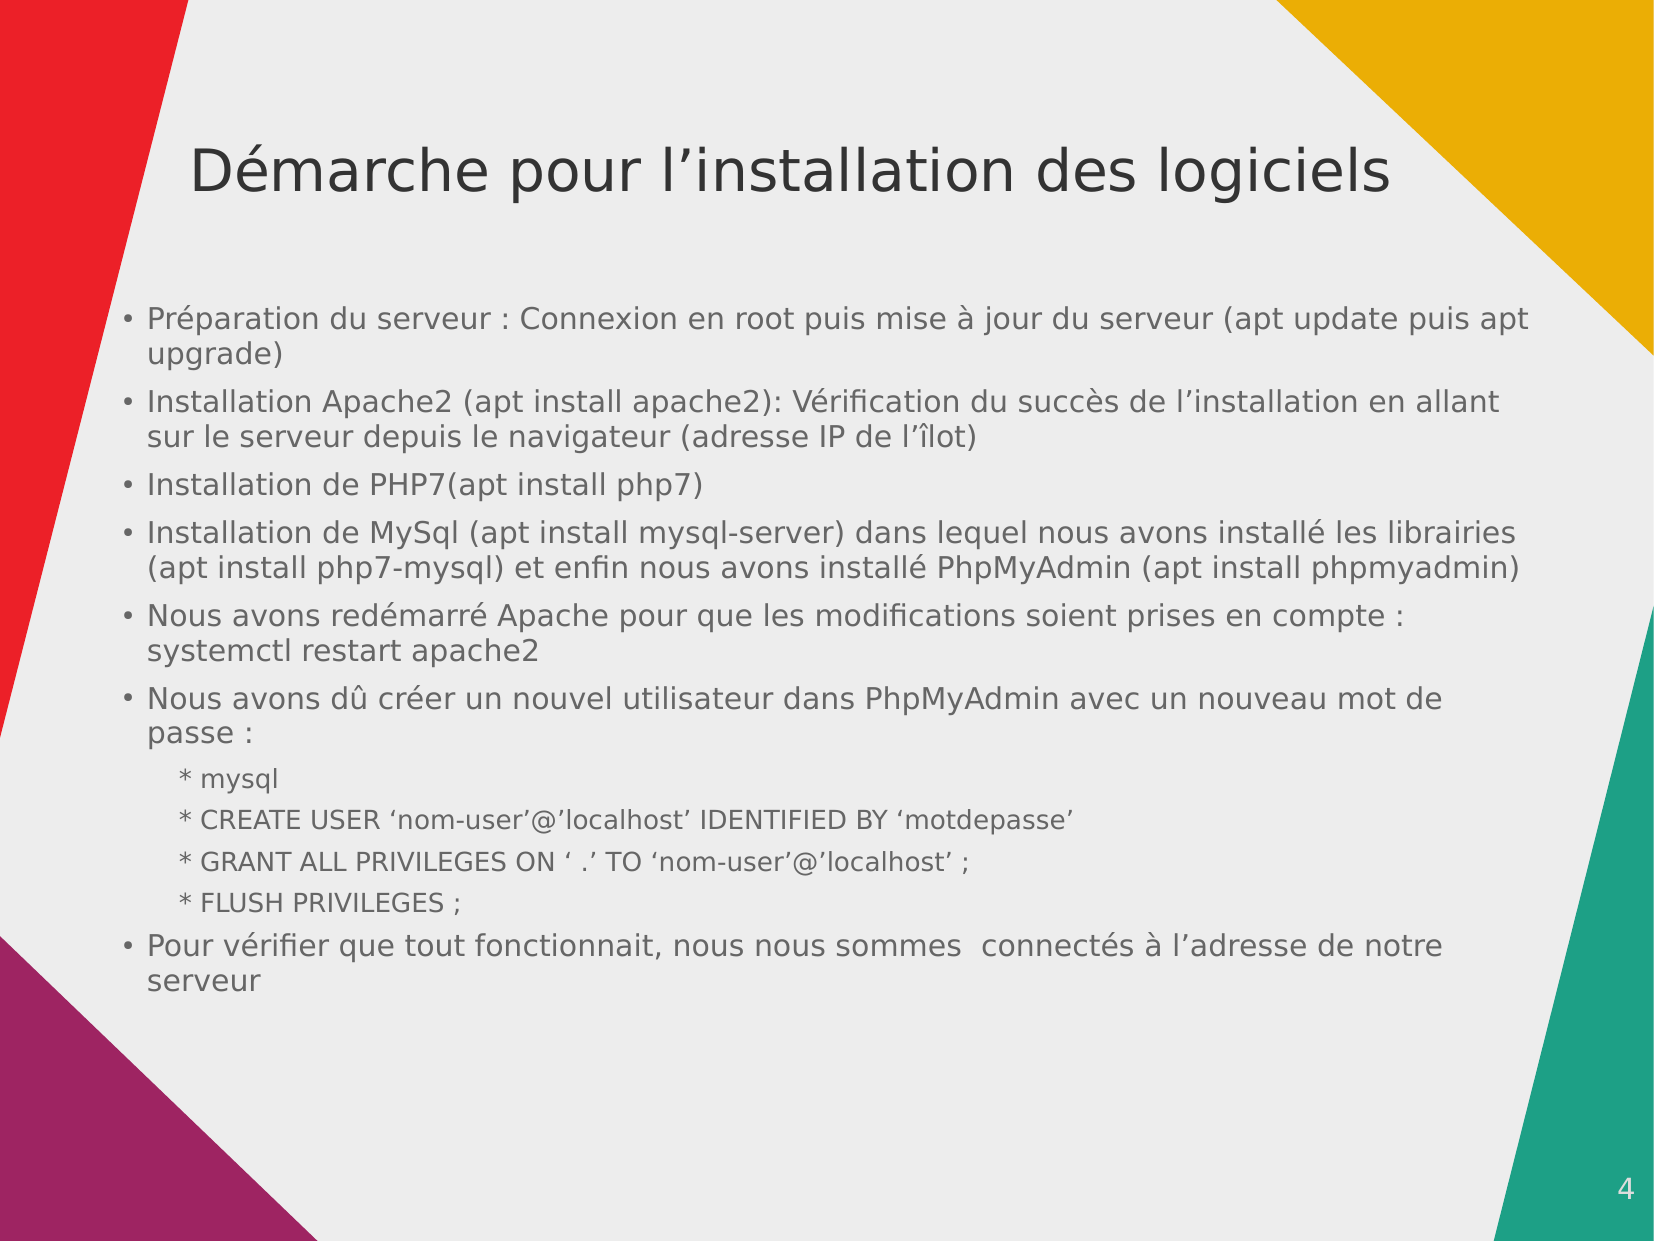

# Démarche pour l’installation des logiciels
Préparation du serveur : Connexion en root puis mise à jour du serveur (apt update puis apt upgrade)
Installation Apache2 (apt install apache2): Vérification du succès de l’installation en allant sur le serveur depuis le navigateur (adresse IP de l’îlot)
Installation de PHP7(apt install php7)
Installation de MySql (apt install mysql-server) dans lequel nous avons installé les librairies (apt install php7-mysql) et enfin nous avons installé PhpMyAdmin (apt install phpmyadmin)
Nous avons redémarré Apache pour que les modifications soient prises en compte : systemctl restart apache2
Nous avons dû créer un nouvel utilisateur dans PhpMyAdmin avec un nouveau mot de passe :
* mysql
* CREATE USER ‘nom-user’@’localhost’ IDENTIFIED BY ‘motdepasse’
* GRANT ALL PRIVILEGES ON ‘ .’ TO ‘nom-user’@’localhost’ ;
* FLUSH PRIVILEGES ;
Pour vérifier que tout fonctionnait, nous nous sommes connectés à l’adresse de notre serveur
4